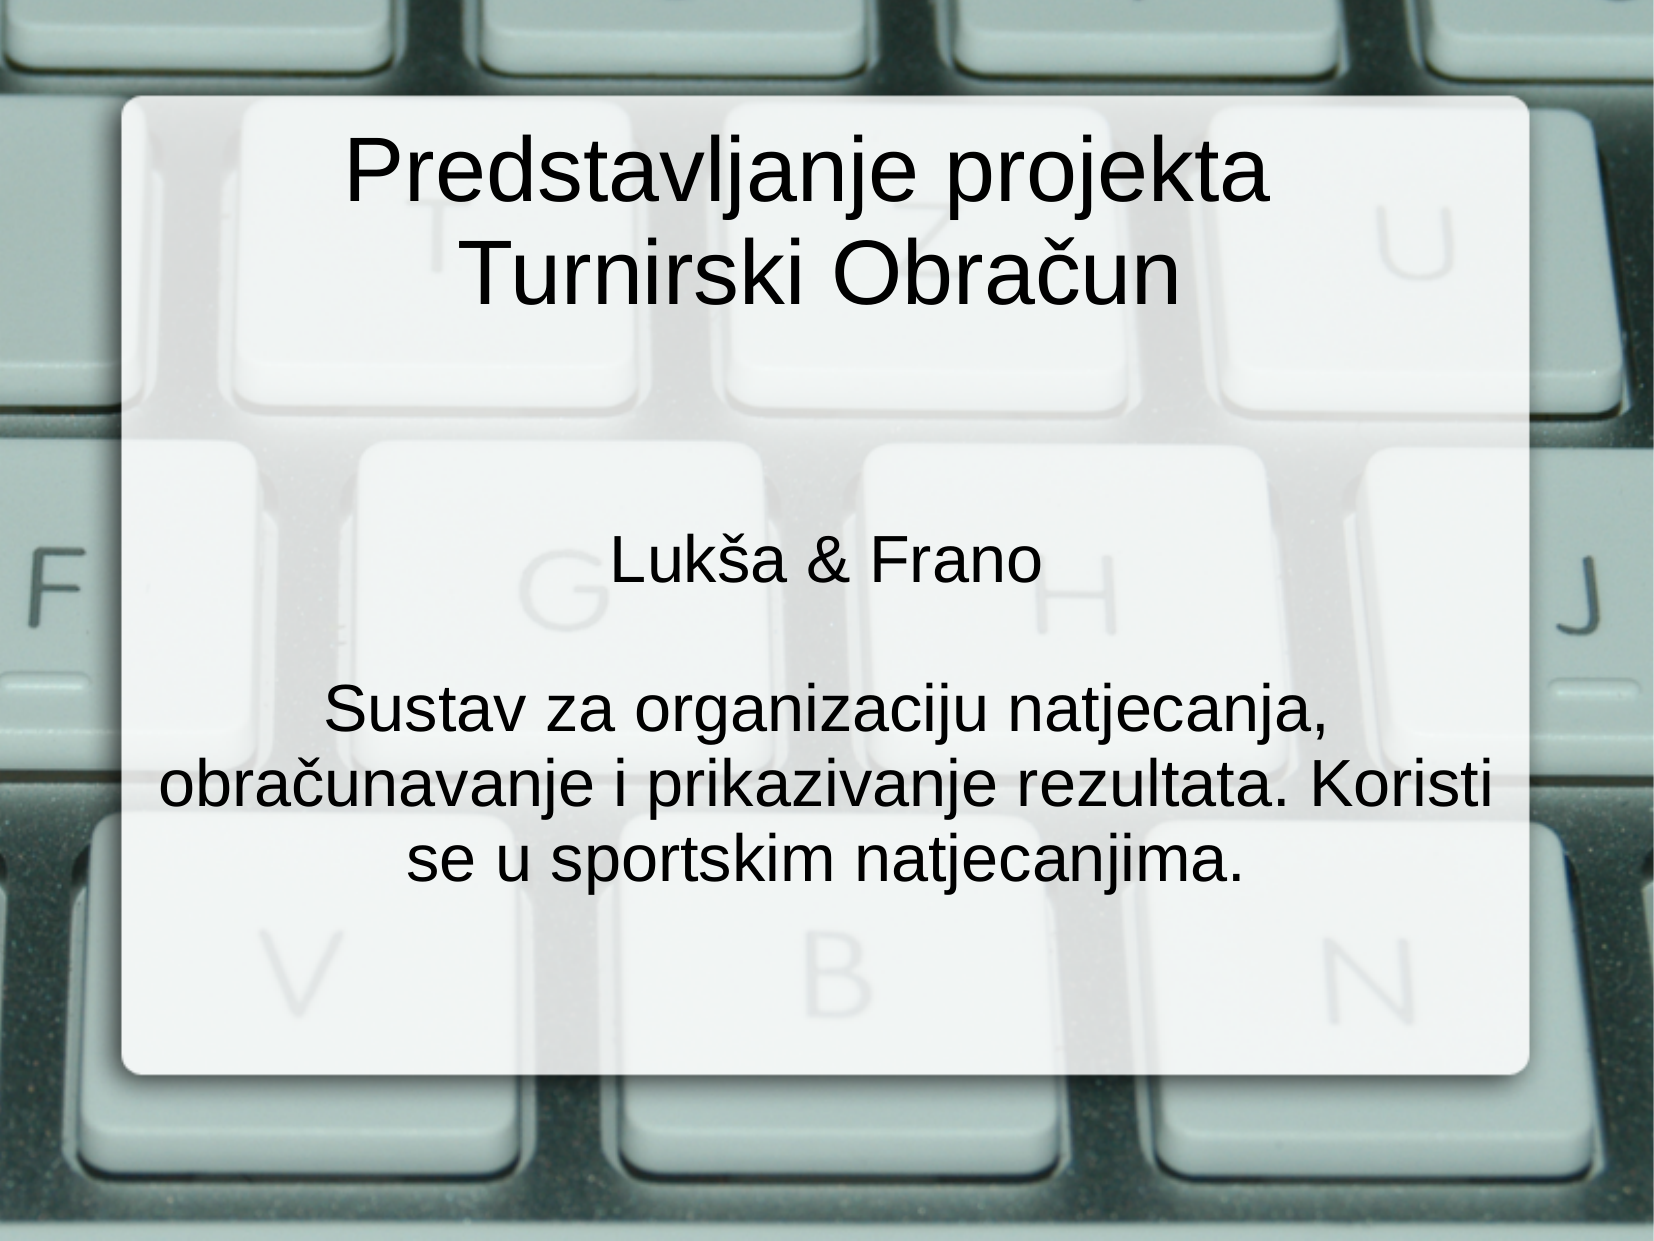

# Predstavljanje projekta Turnirski Obračun
Lukša & Frano
Sustav za organizaciju natjecanja, obračunavanje i prikazivanje rezultata. Koristi se u sportskim natjecanjima.